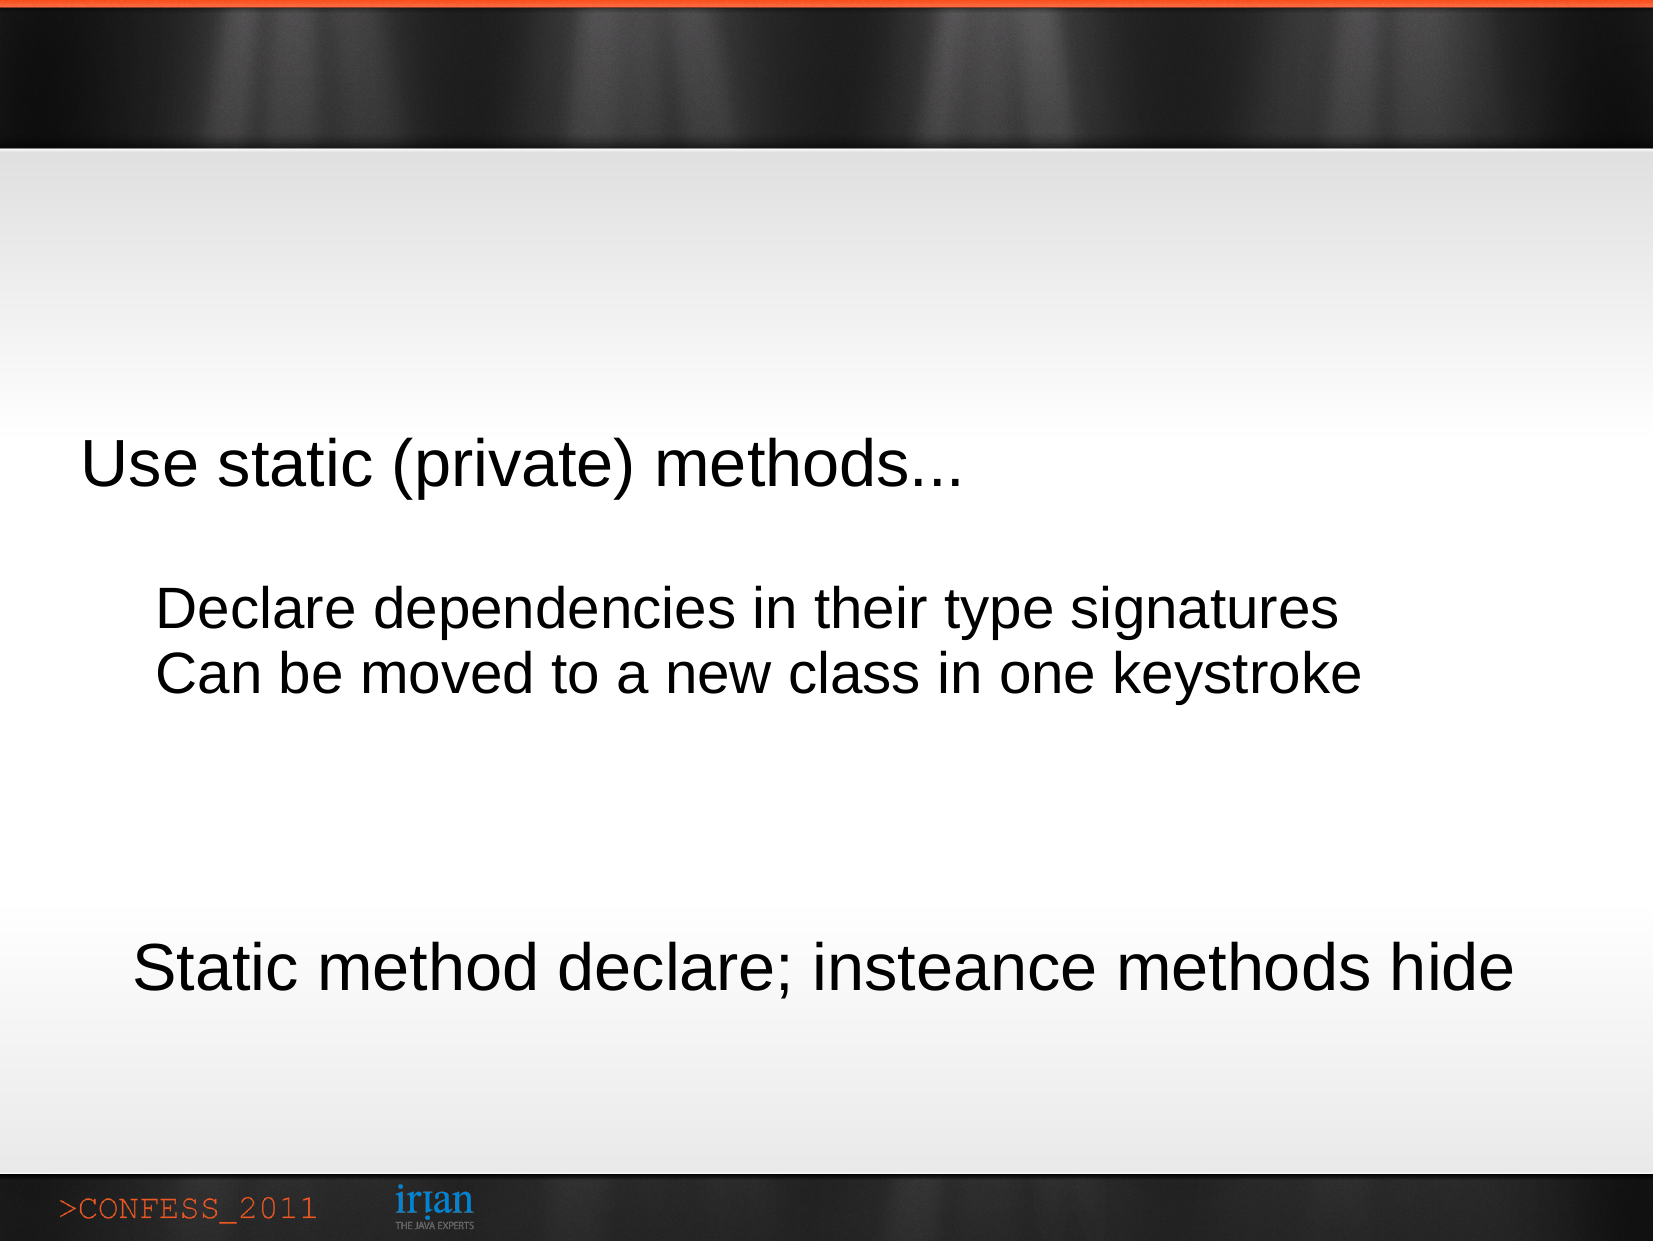

# Use static (private) methods...
	Declare dependencies in their type signatures
	Can be moved to a new class in one keystroke
Static method declare; insteance methods hide